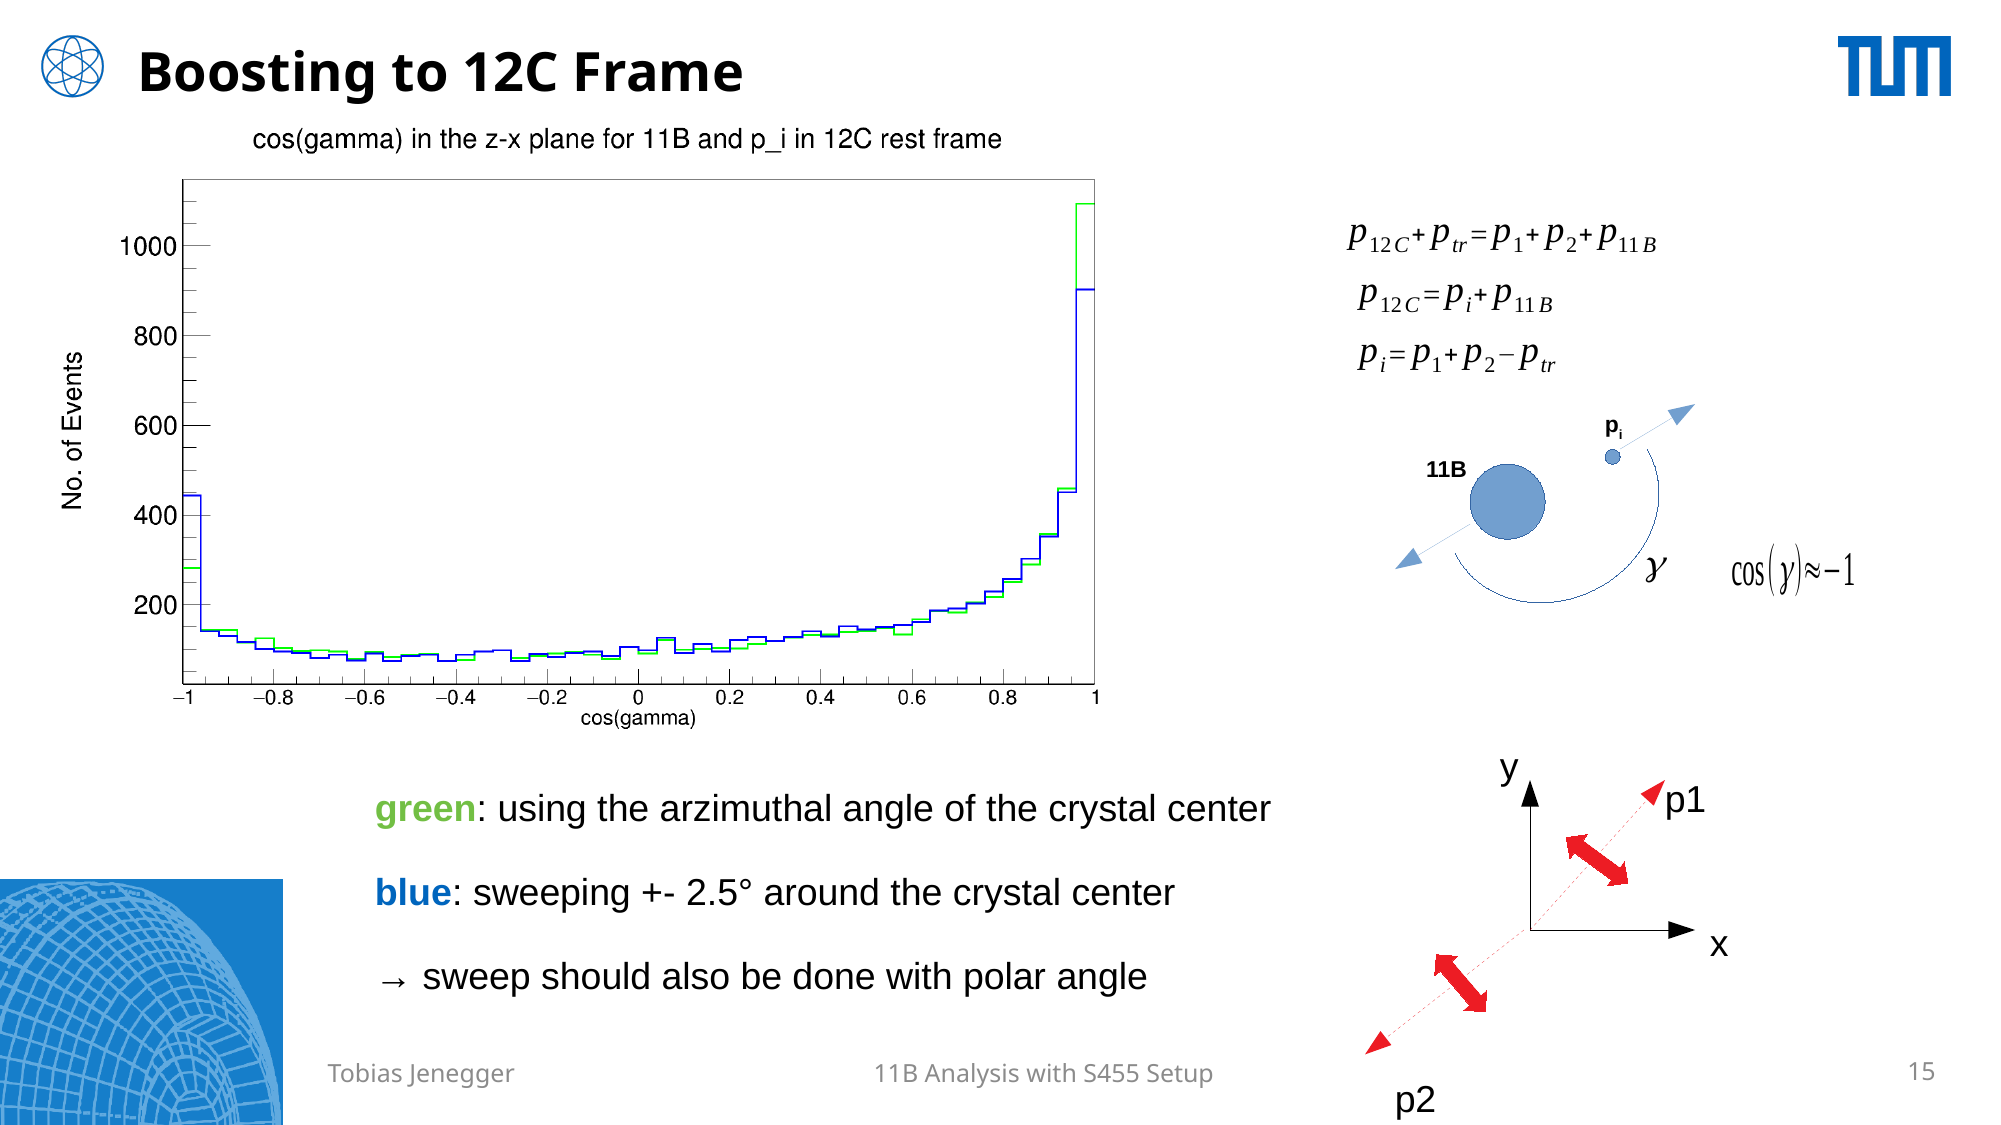

# Boosting to 12C Frame
pi
11B
y
p1
green: using the arzimuthal angle of the crystal center
blue: sweeping +- 2.5° around the crystal center
→ sweep should also be done with polar angle
x
Tobias Jenegger
11B Analysis with S455 Setup
p2